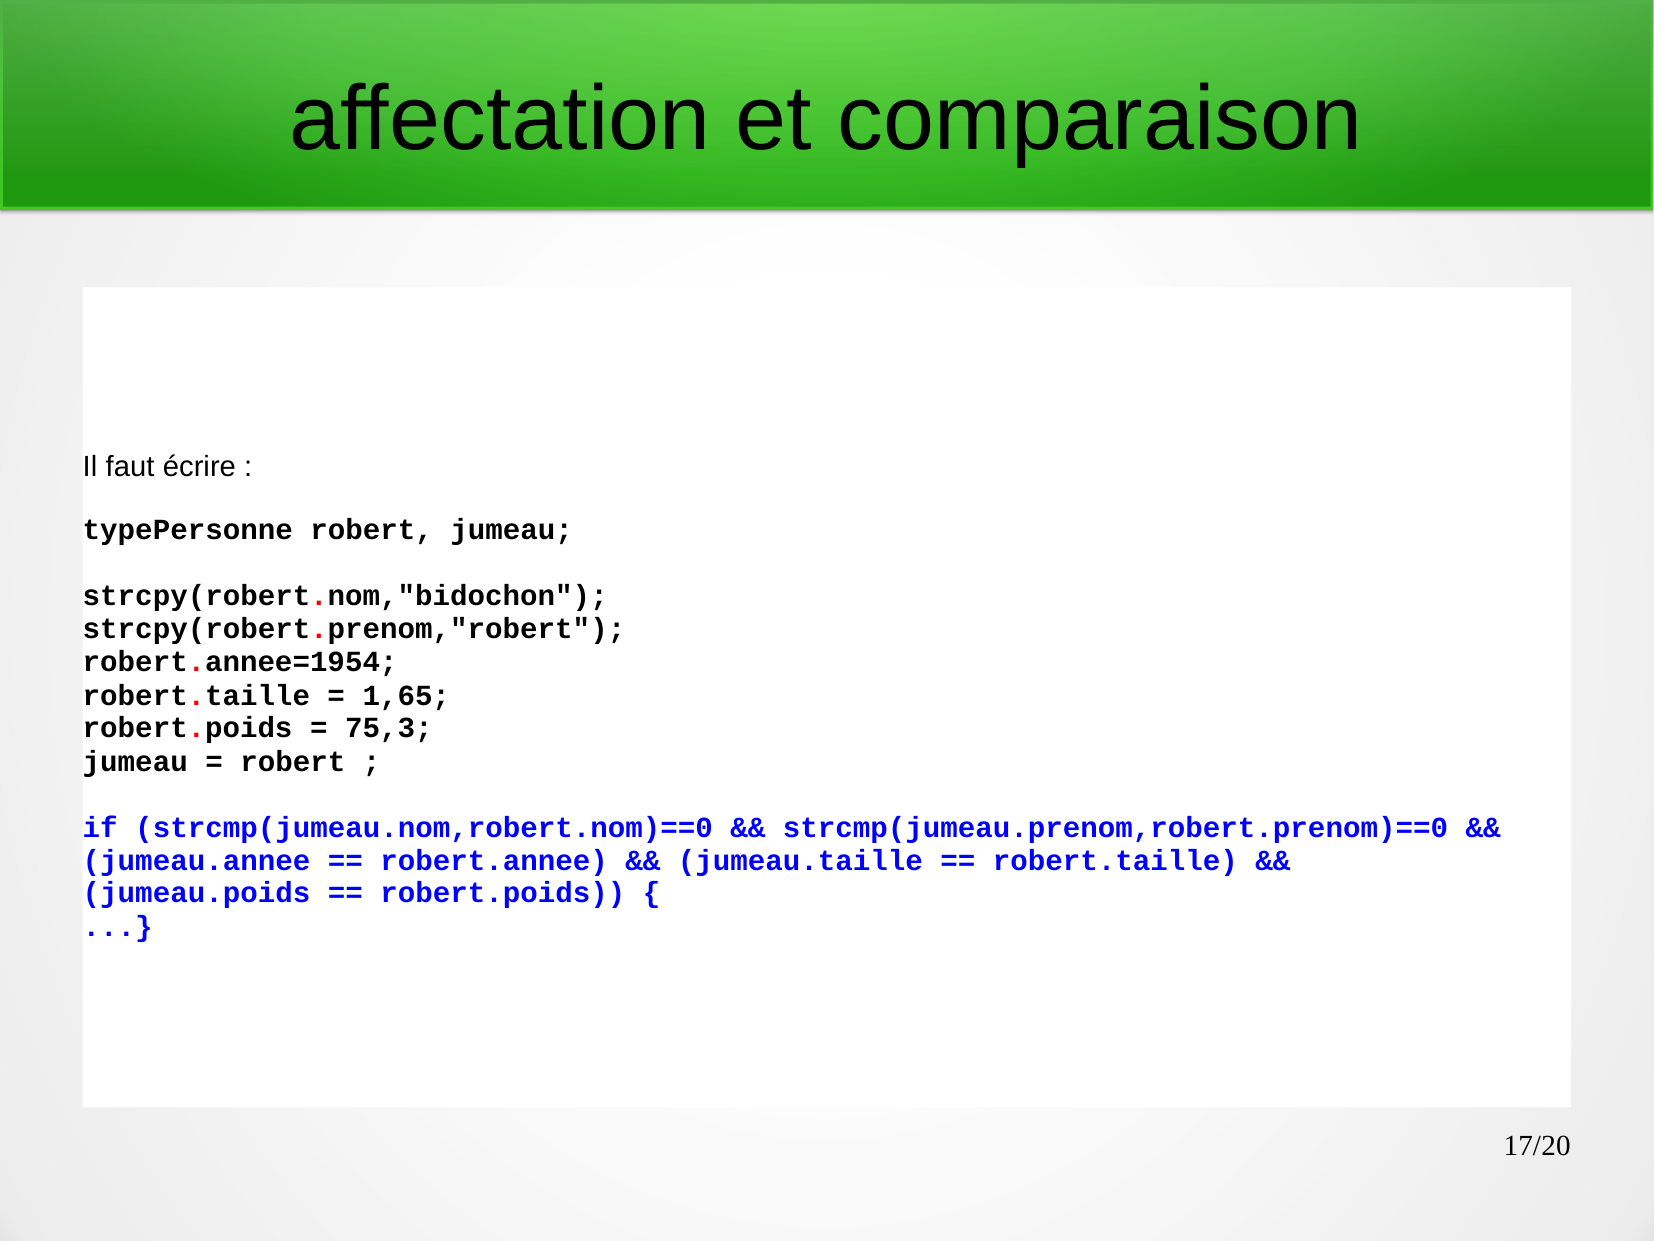

# affectation et comparaison
Il faut écrire :
typePersonne robert, jumeau;
strcpy(robert.nom,"bidochon");
strcpy(robert.prenom,"robert");
robert.annee=1954;
robert.taille = 1,65;
robert.poids = 75,3;
jumeau = robert ;
if (strcmp(jumeau.nom,robert.nom)==0 && strcmp(jumeau.prenom,robert.prenom)==0 &&
(jumeau.annee == robert.annee) && (jumeau.taille == robert.taille) &&
(jumeau.poids == robert.poids)) {
...}
17